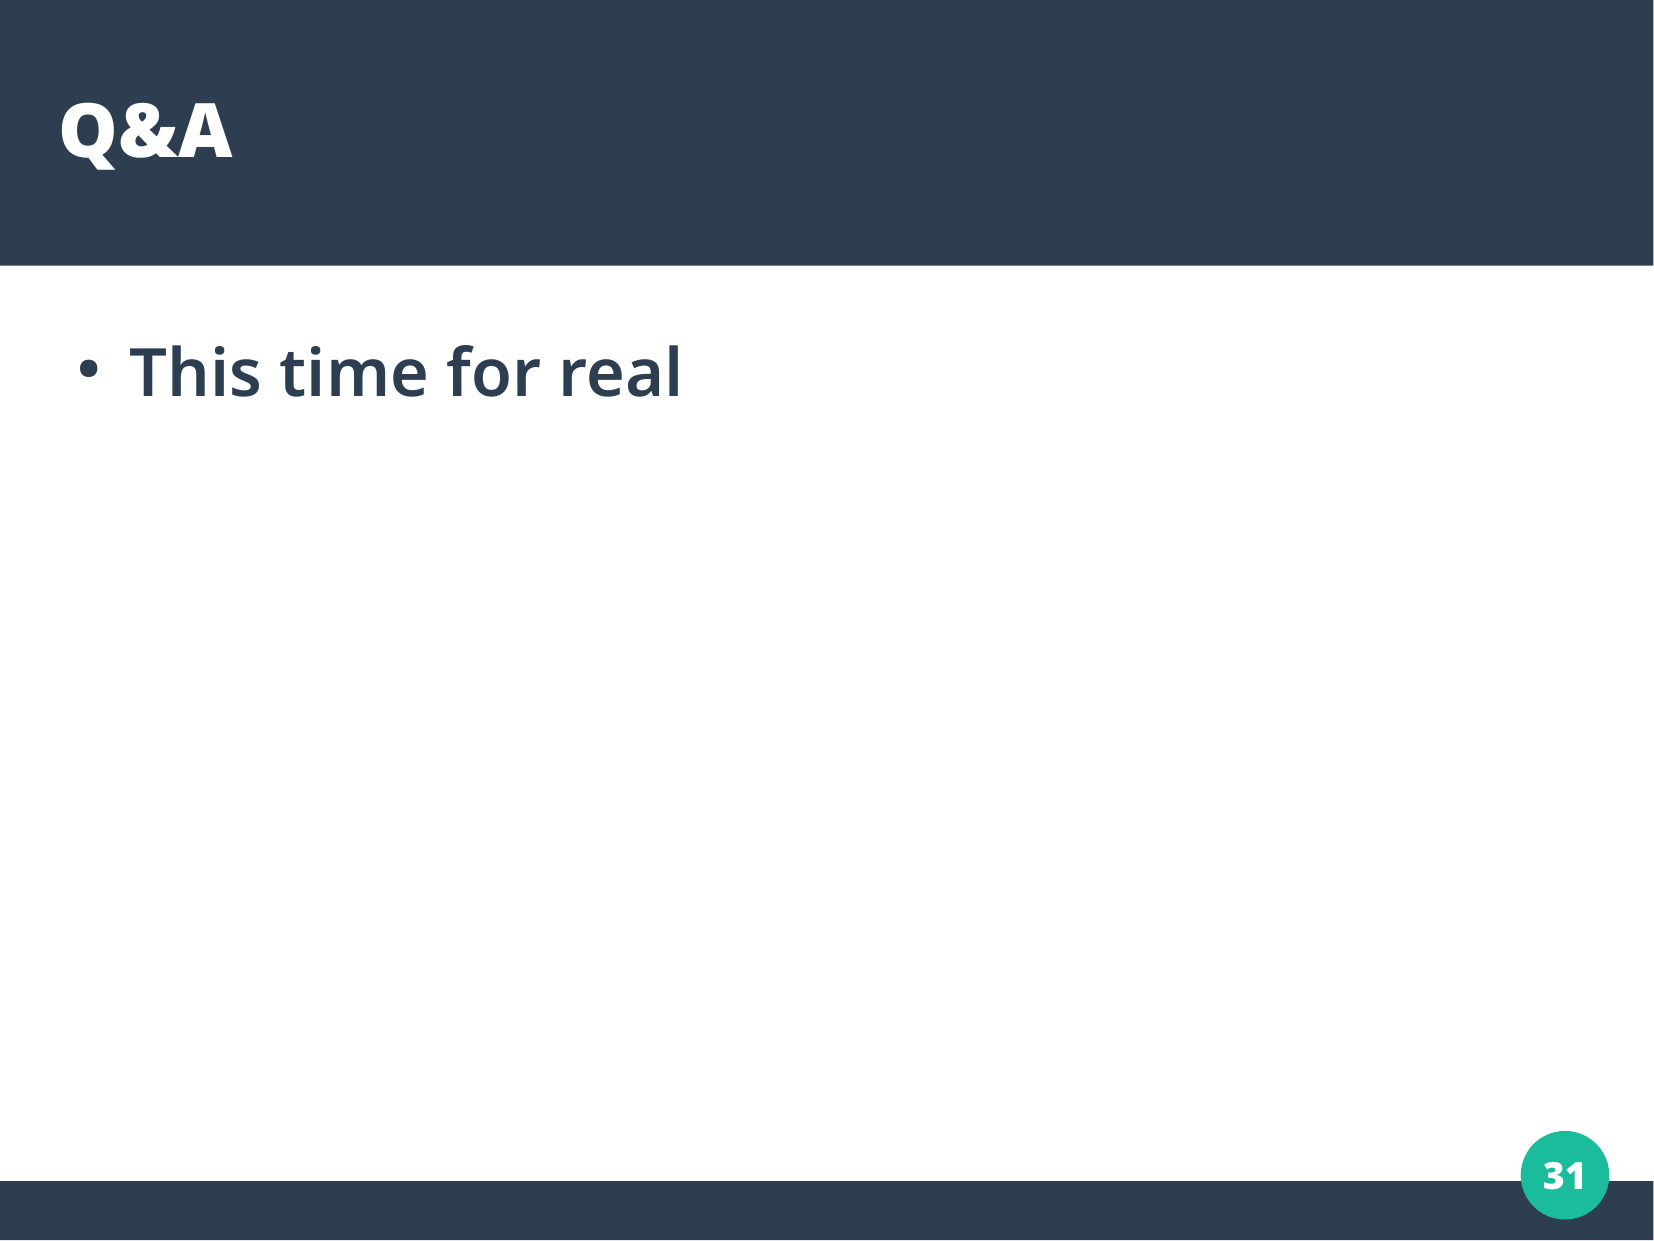

# Q&A
This time for real
31